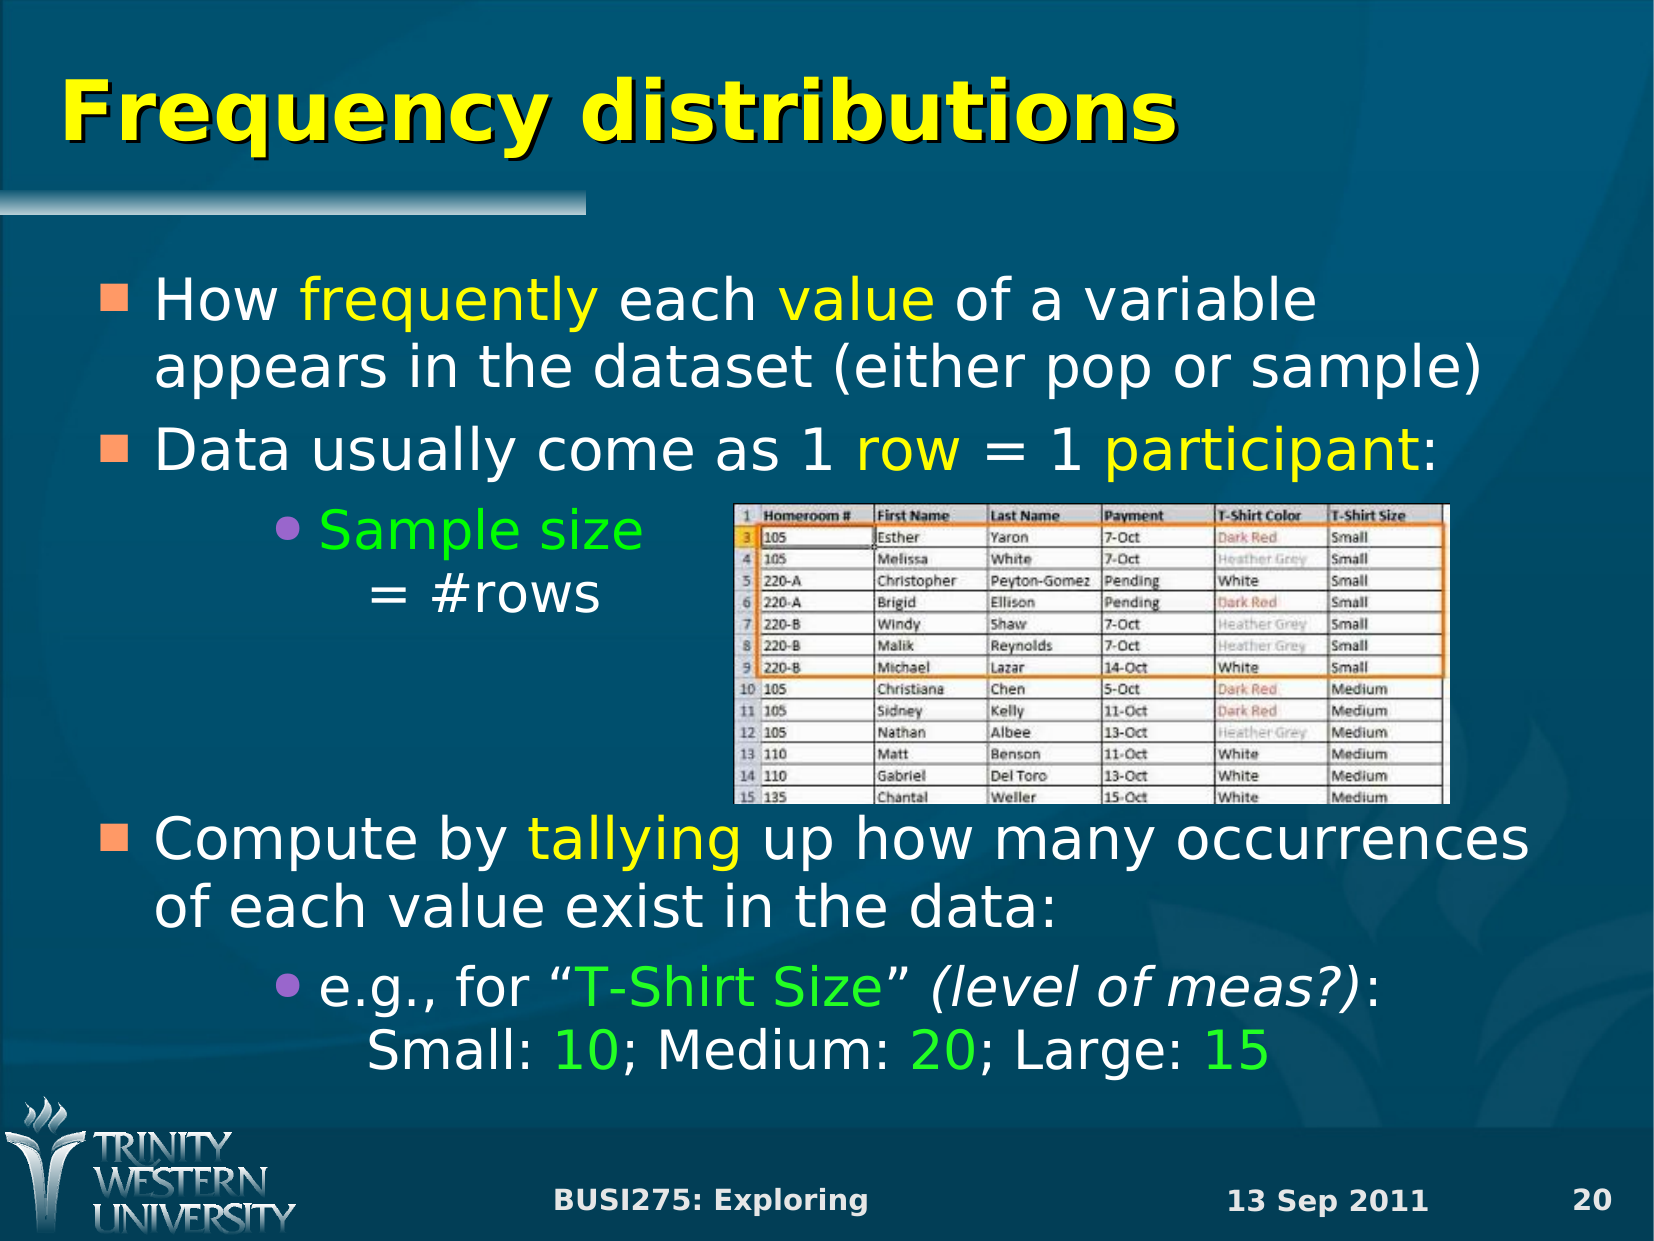

# Frequency distributions
How frequently each value of a variable appears in the dataset (either pop or sample)
Data usually come as 1 row = 1 participant:
Sample size
= #rows
Compute by tallying up how many occurrences of each value exist in the data:
e.g., for “T-Shirt Size” (level of meas?):
Small: 10; Medium: 20; Large: 15
BUSI275: Exploring
13 Sep 2011
20